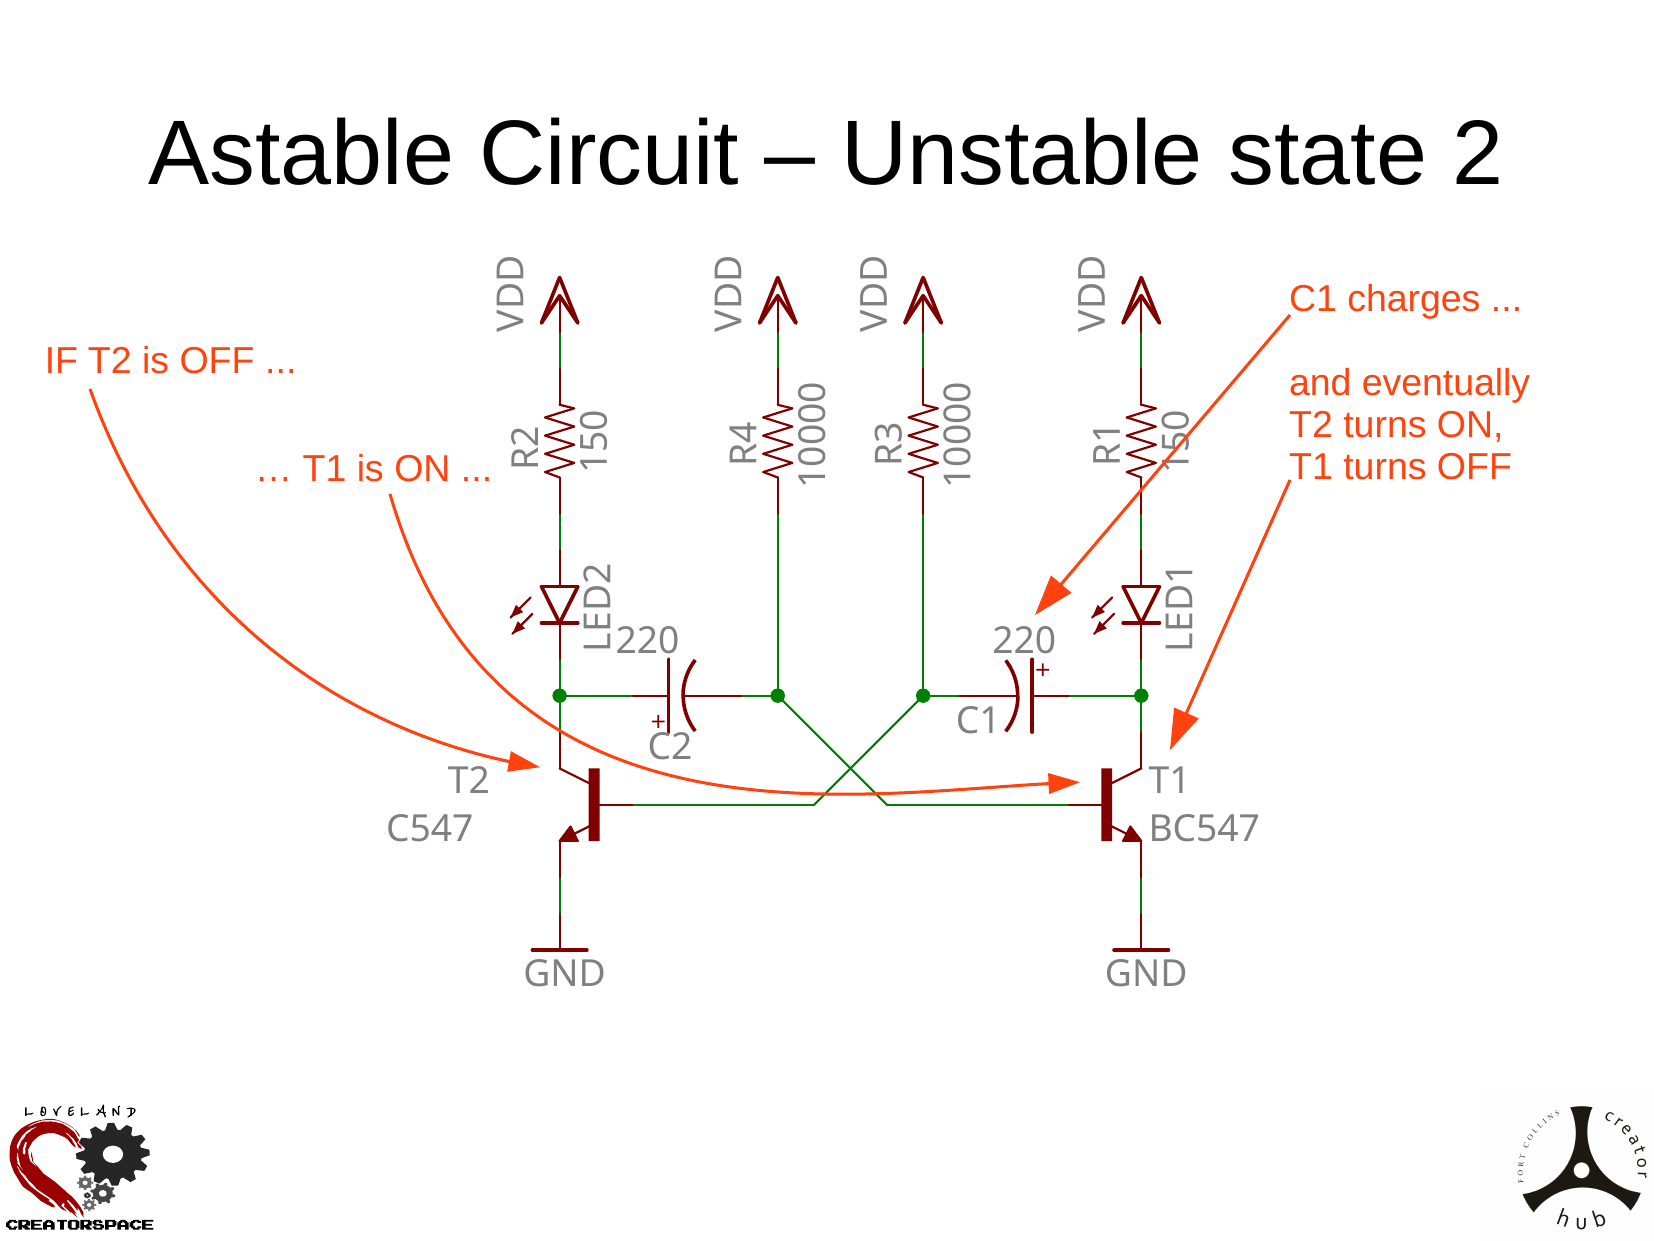

# Astable Circuit – Unstable state 2
C1 charges ...
and eventually
T2 turns ON,
T1 turns OFF
IF T2 is OFF ...
… T1 is ON ...